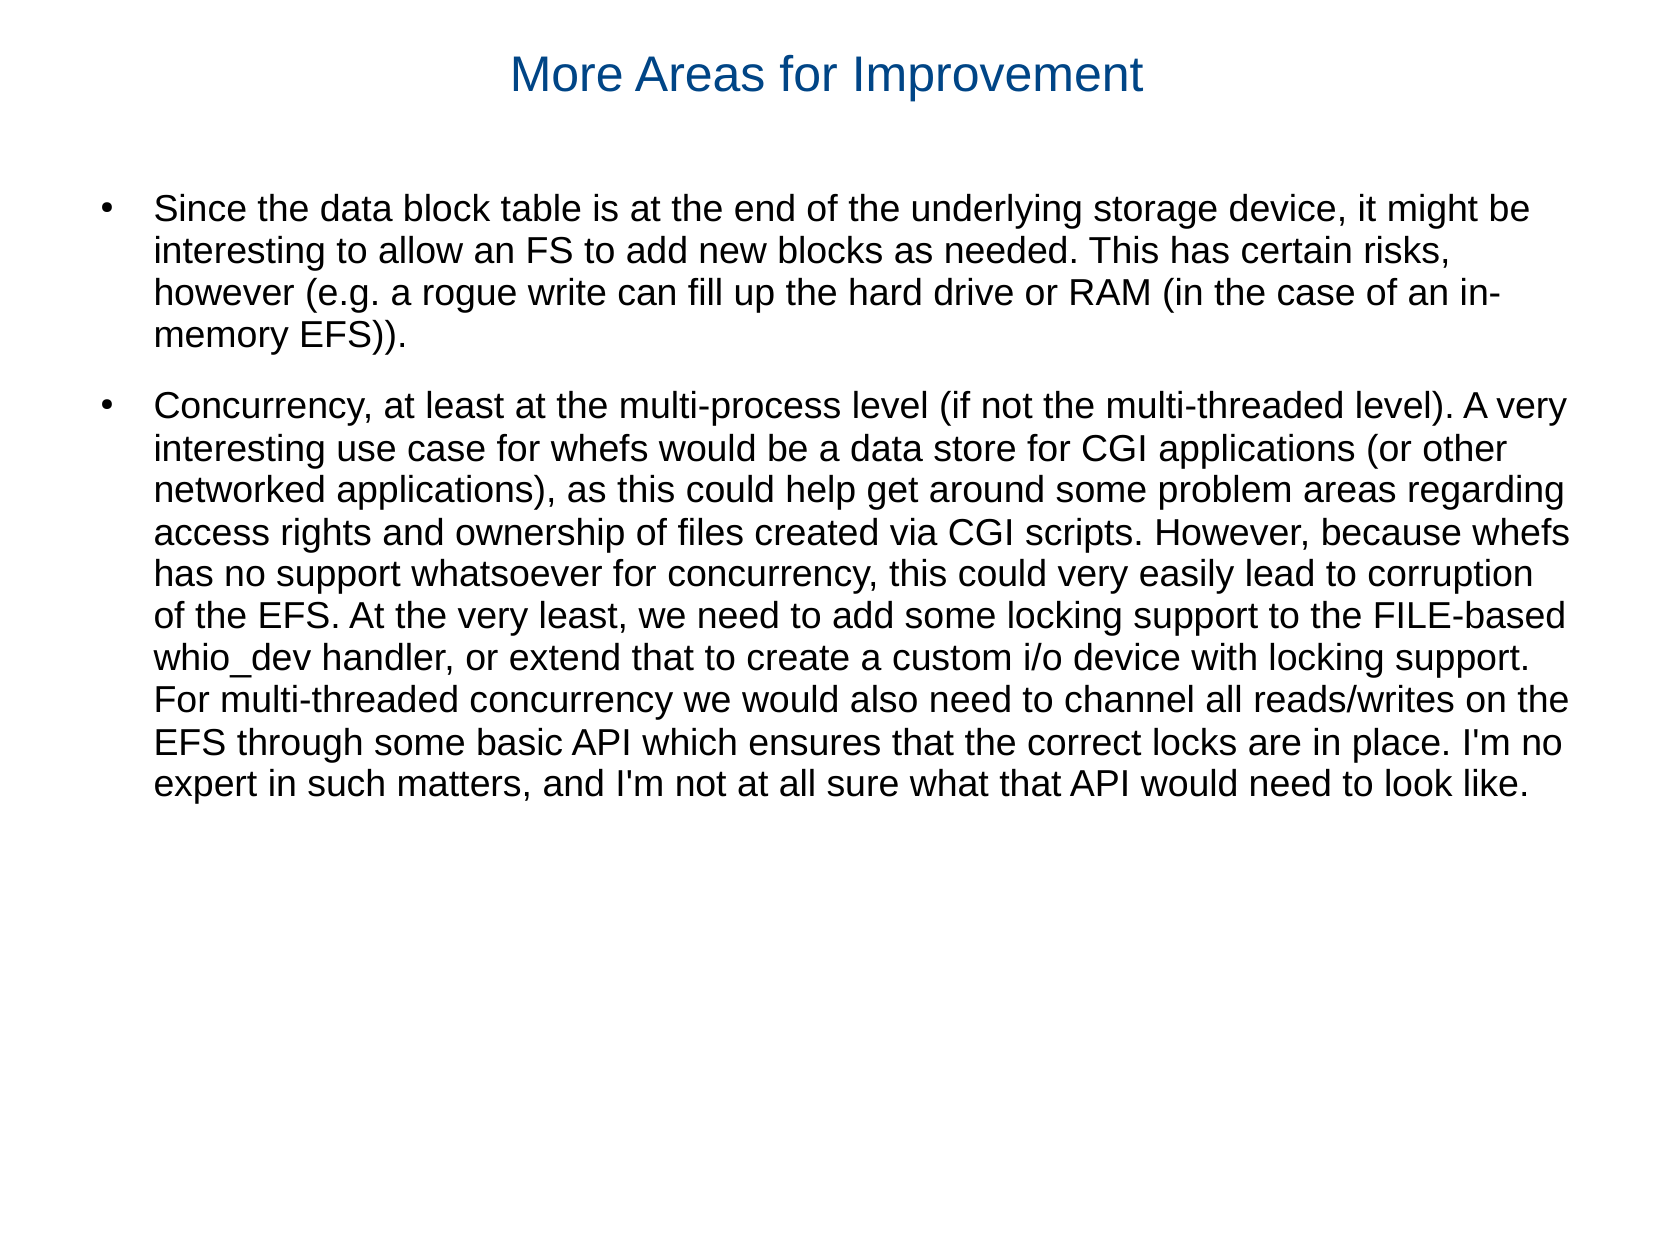

More Areas for Improvement
# Since the data block table is at the end of the underlying storage device, it might be interesting to allow an FS to add new blocks as needed. This has certain risks, however (e.g. a rogue write can fill up the hard drive or RAM (in the case of an in-memory EFS)).
Concurrency, at least at the multi-process level (if not the multi-threaded level). A very interesting use case for whefs would be a data store for CGI applications (or other networked applications), as this could help get around some problem areas regarding access rights and ownership of files created via CGI scripts. However, because whefs has no support whatsoever for concurrency, this could very easily lead to corruption of the EFS. At the very least, we need to add some locking support to the FILE-based whio_dev handler, or extend that to create a custom i/o device with locking support. For multi-threaded concurrency we would also need to channel all reads/writes on the EFS through some basic API which ensures that the correct locks are in place. I'm no expert in such matters, and I'm not at all sure what that API would need to look like.